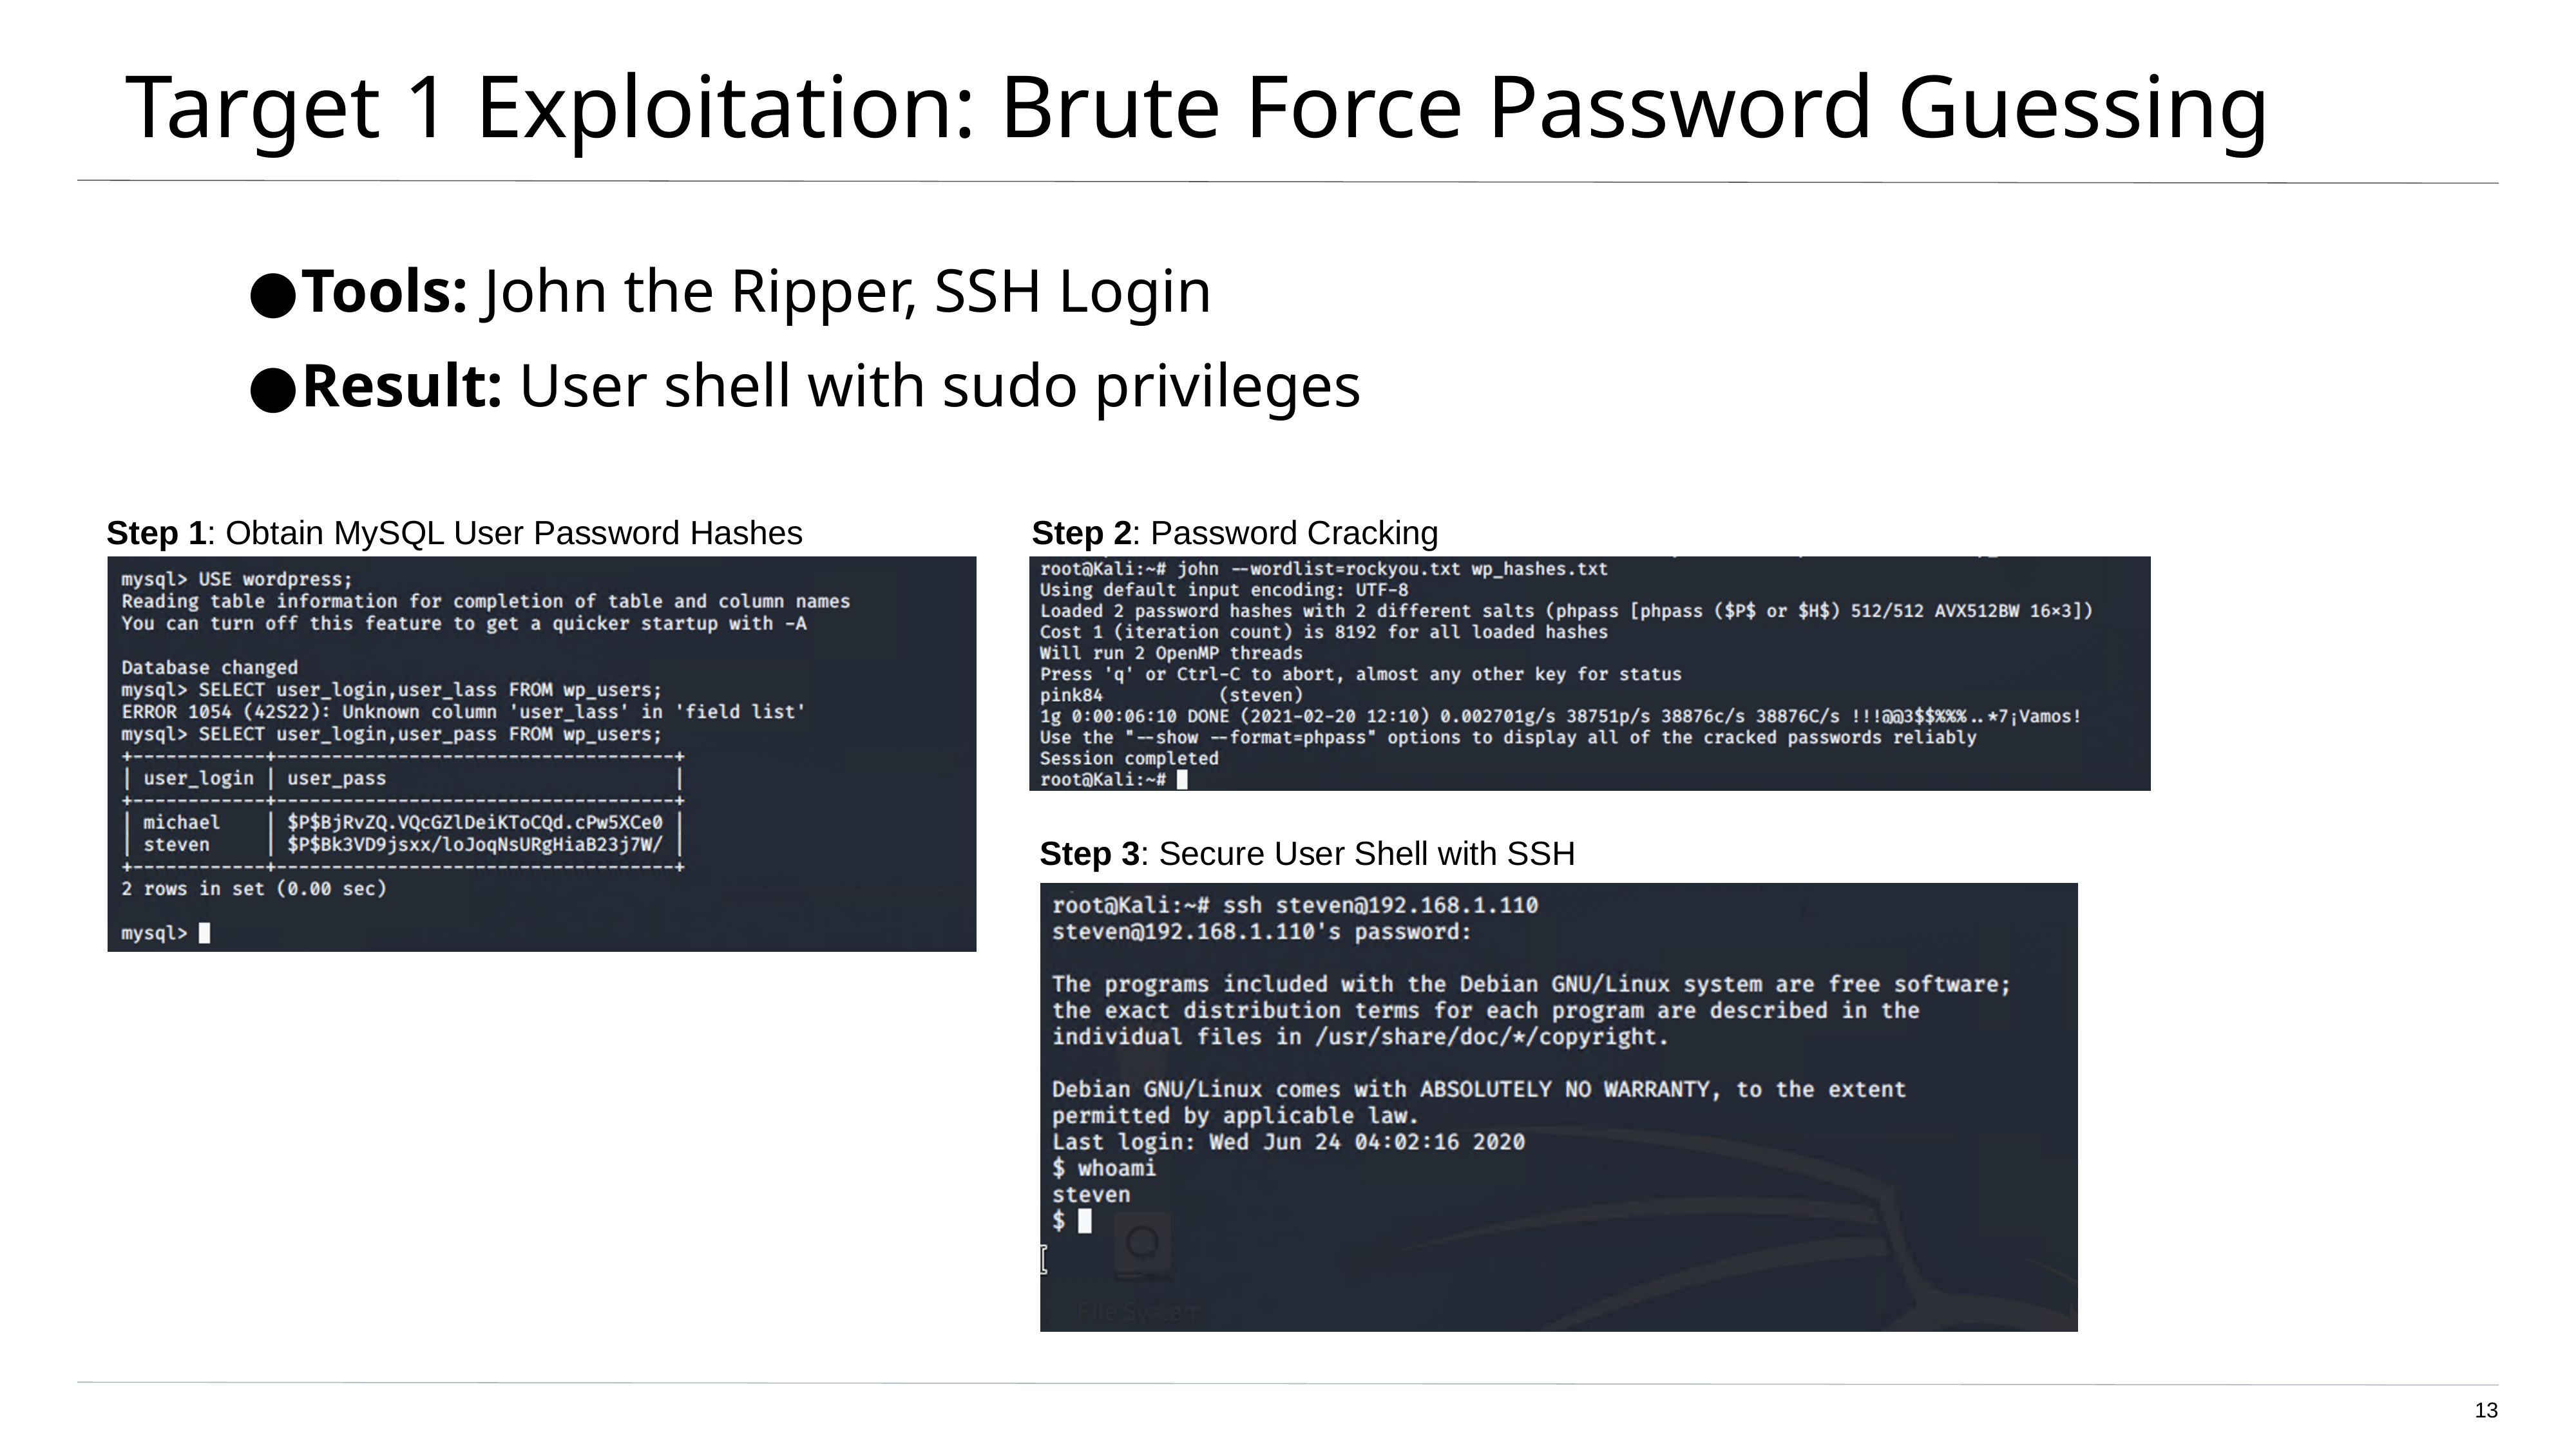

# Target 1 Exploitation: Brute Force Password Guessing
Tools: John the Ripper, SSH Login
Result: User shell with sudo privileges
Step 1: Obtain MySQL User Password Hashes
Step 2: Password Cracking
Step 3: Secure User Shell with SSH